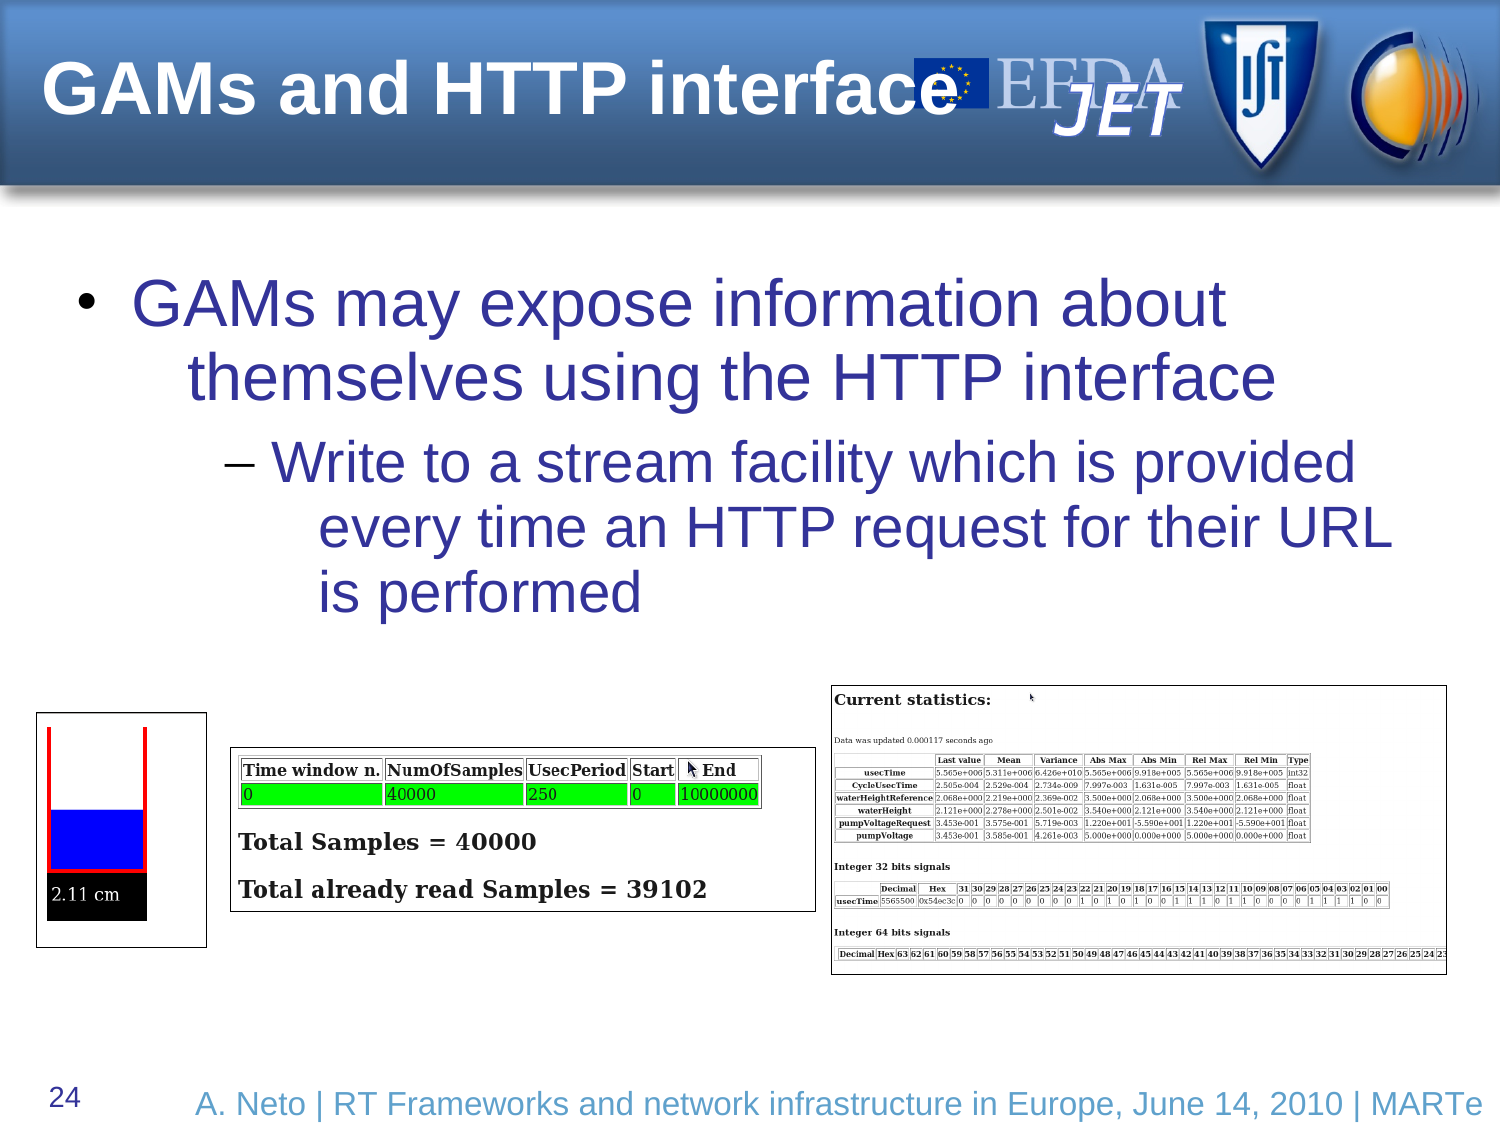

# GAMs and HTTP interface
GAMs may expose information about themselves using the HTTP interface
Write to a stream facility which is provided every time an HTTP request for their URL is performed